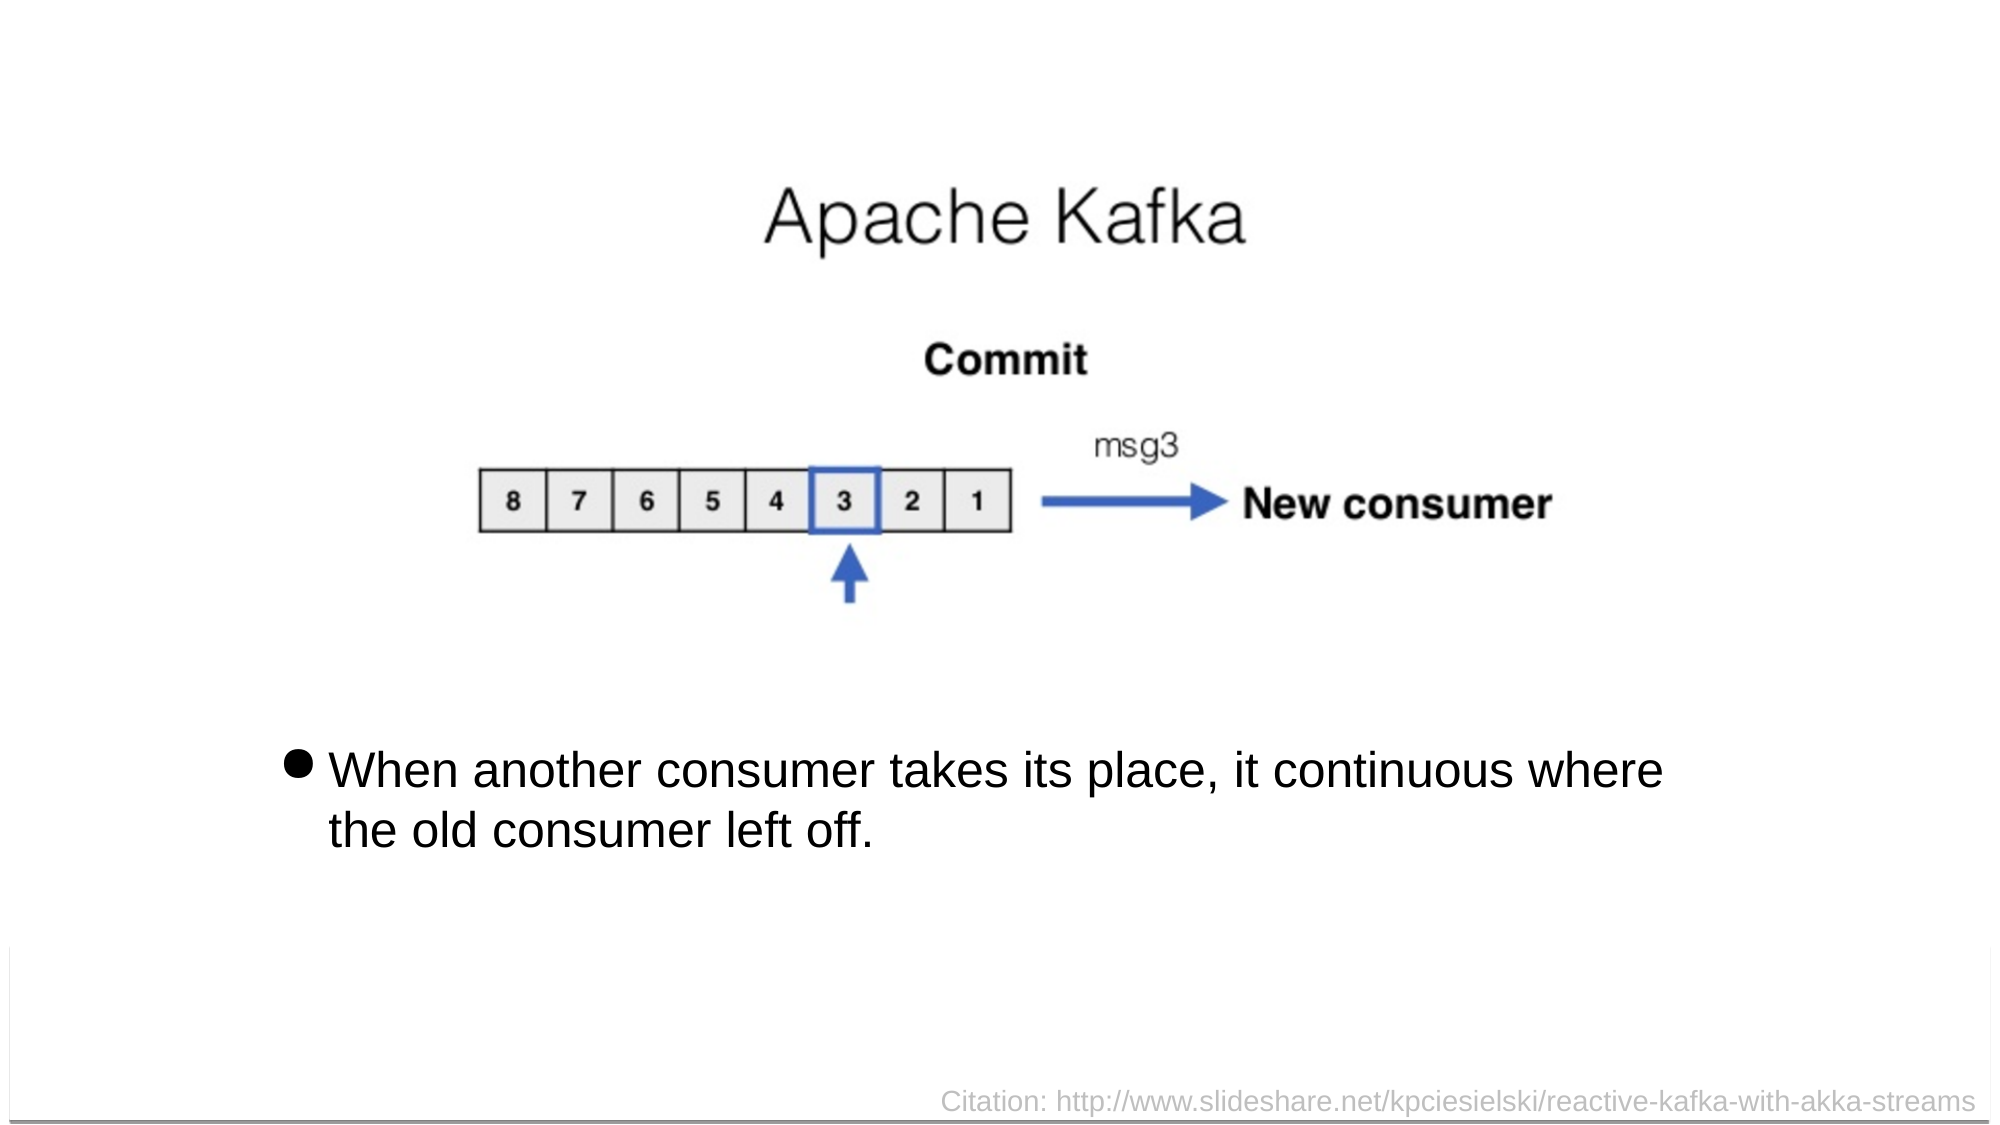

When another consumer takes its place, it continuous where the old consumer left off.
Citation: http://www.slideshare.net/kpciesielski/reactive-kafka-with-akka-streams